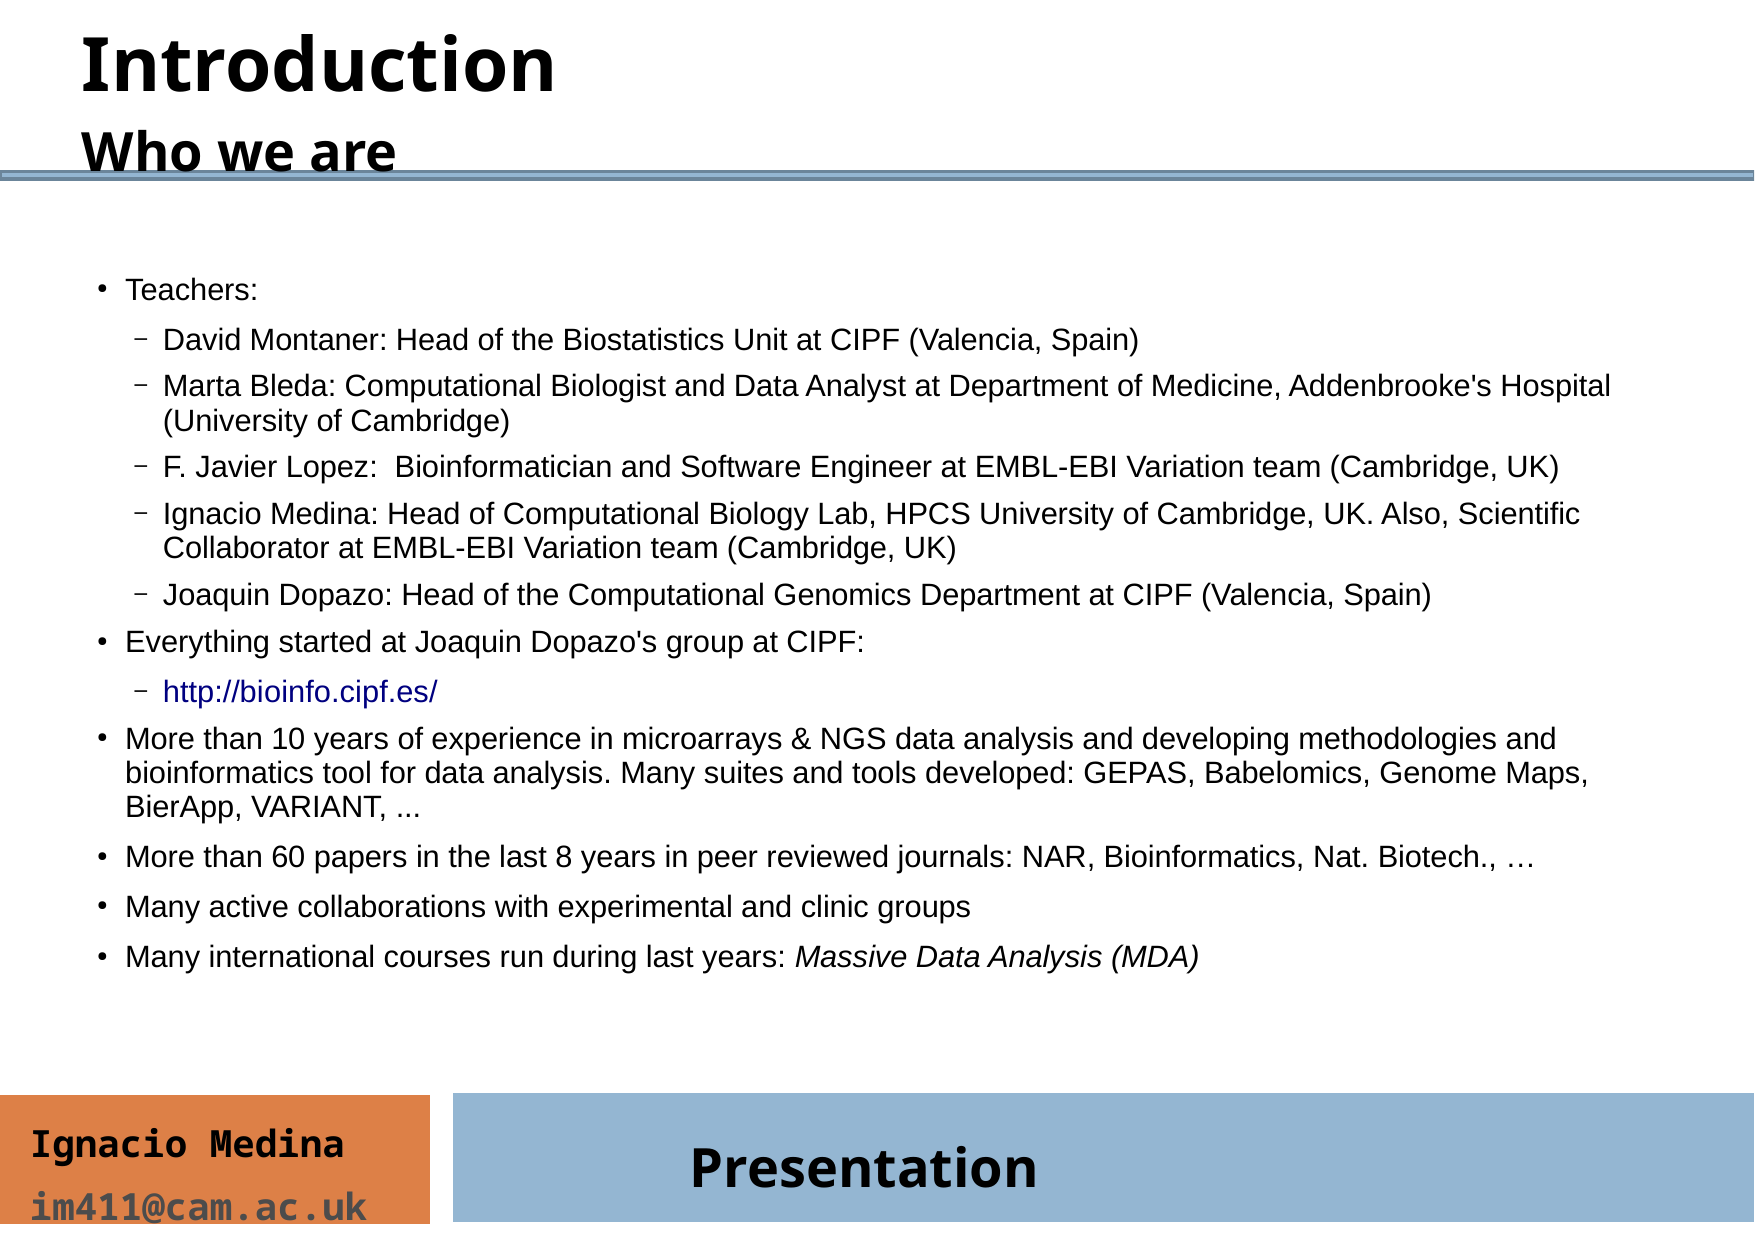

Introduction
Who we are
# Teachers:
David Montaner: Head of the Biostatistics Unit at CIPF (Valencia, Spain)
Marta Bleda: Computational Biologist and Data Analyst at Department of Medicine, Addenbrooke's Hospital (University of Cambridge)
F. Javier Lopez: Bioinformatician and Software Engineer at EMBL-EBI Variation team (Cambridge, UK)
Ignacio Medina: Head of Computational Biology Lab, HPCS University of Cambridge, UK. Also, Scientific Collaborator at EMBL-EBI Variation team (Cambridge, UK)
Joaquin Dopazo: Head of the Computational Genomics Department at CIPF (Valencia, Spain)
Everything started at Joaquin Dopazo's group at CIPF:
http://bioinfo.cipf.es/
More than 10 years of experience in microarrays & NGS data analysis and developing methodologies and bioinformatics tool for data analysis. Many suites and tools developed: GEPAS, Babelomics, Genome Maps, BierApp, VARIANT, ...
More than 60 papers in the last 8 years in peer reviewed journals: NAR, Bioinformatics, Nat. Biotech., …
Many active collaborations with experimental and clinic groups
Many international courses run during last years: Massive Data Analysis (MDA)
Ignacio Medina
im411@cam.ac.uk
Presentation